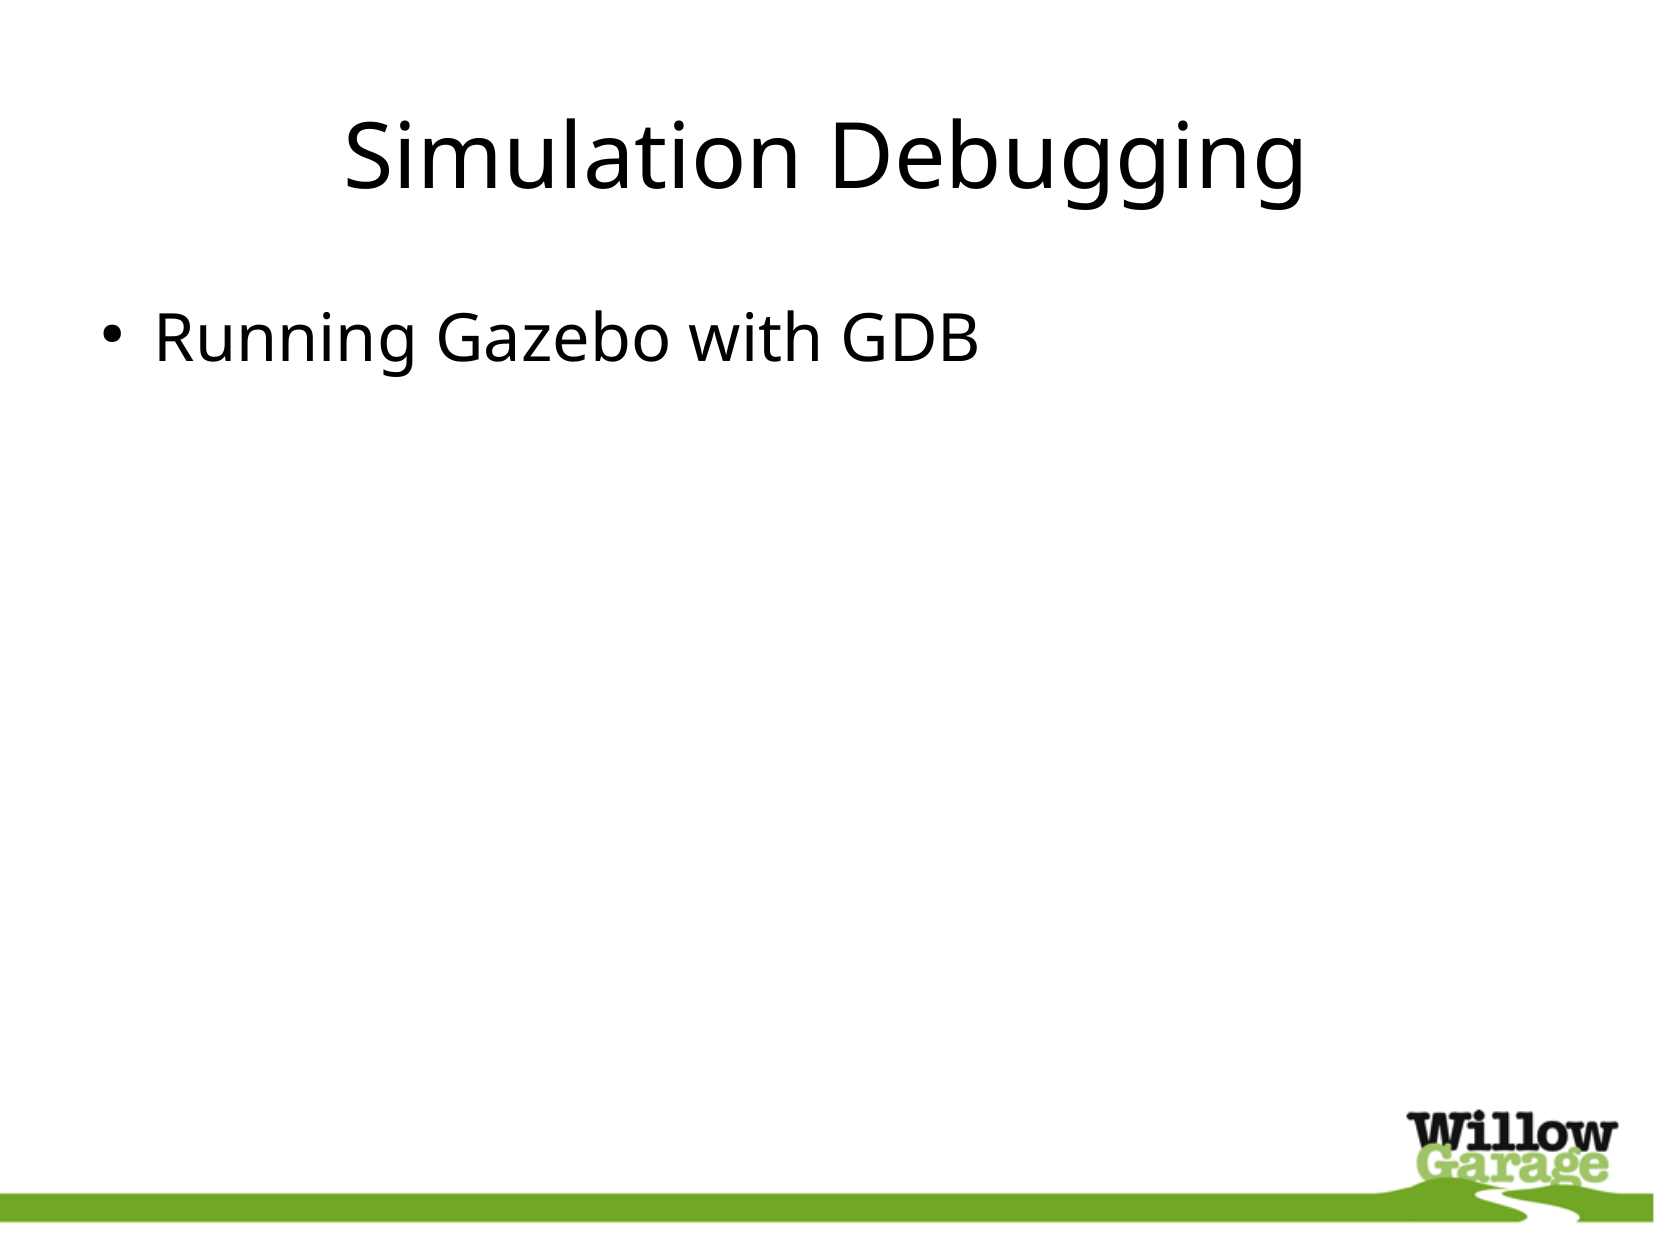

# Simulation Debugging
Running Gazebo with GDB